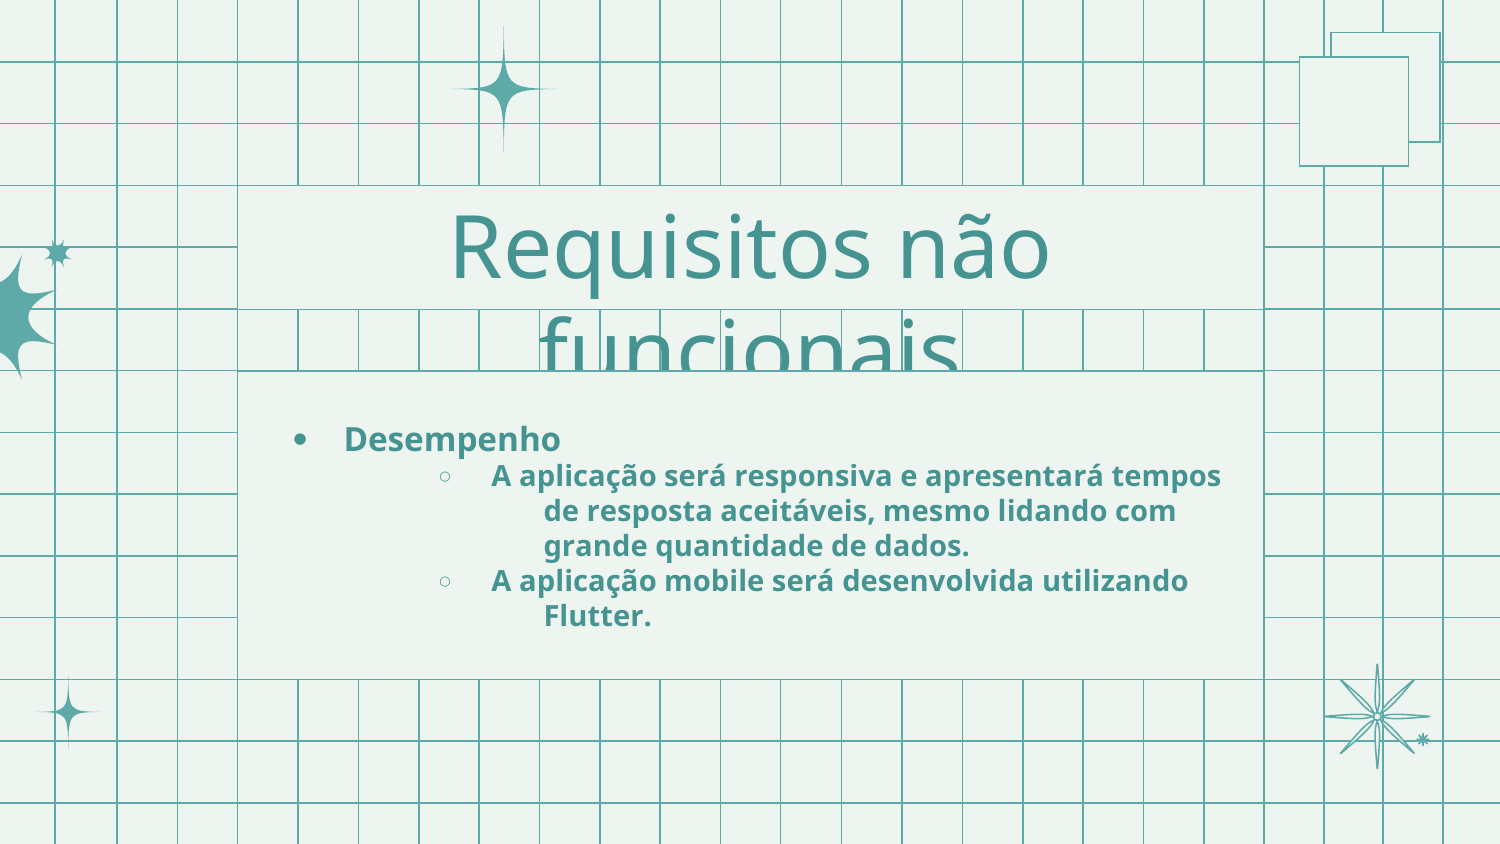

# Requisitos não funcionais
Desempenho
A aplicação será responsiva e apresentará tempos de resposta aceitáveis, mesmo lidando com grande quantidade de dados.
A aplicação mobile será desenvolvida utilizando Flutter.